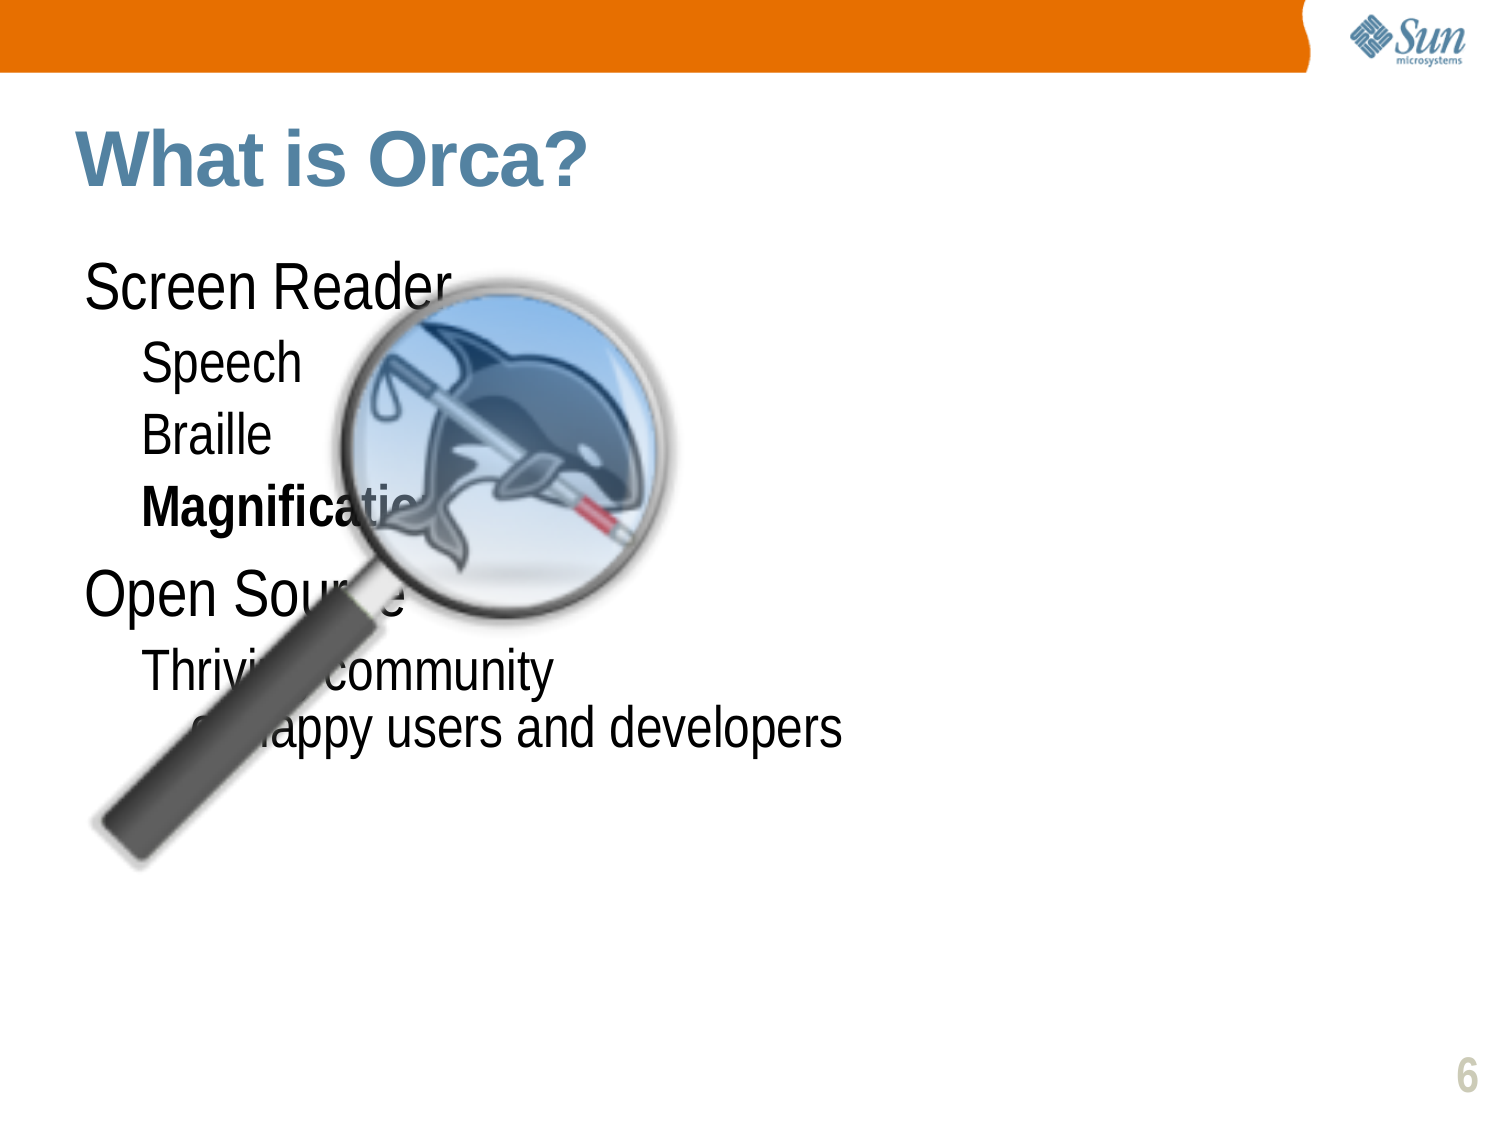

# What is Orca?
Screen Reader
Speech
Braille
Magnification
Open Source
Thriving community
of happy users and developers